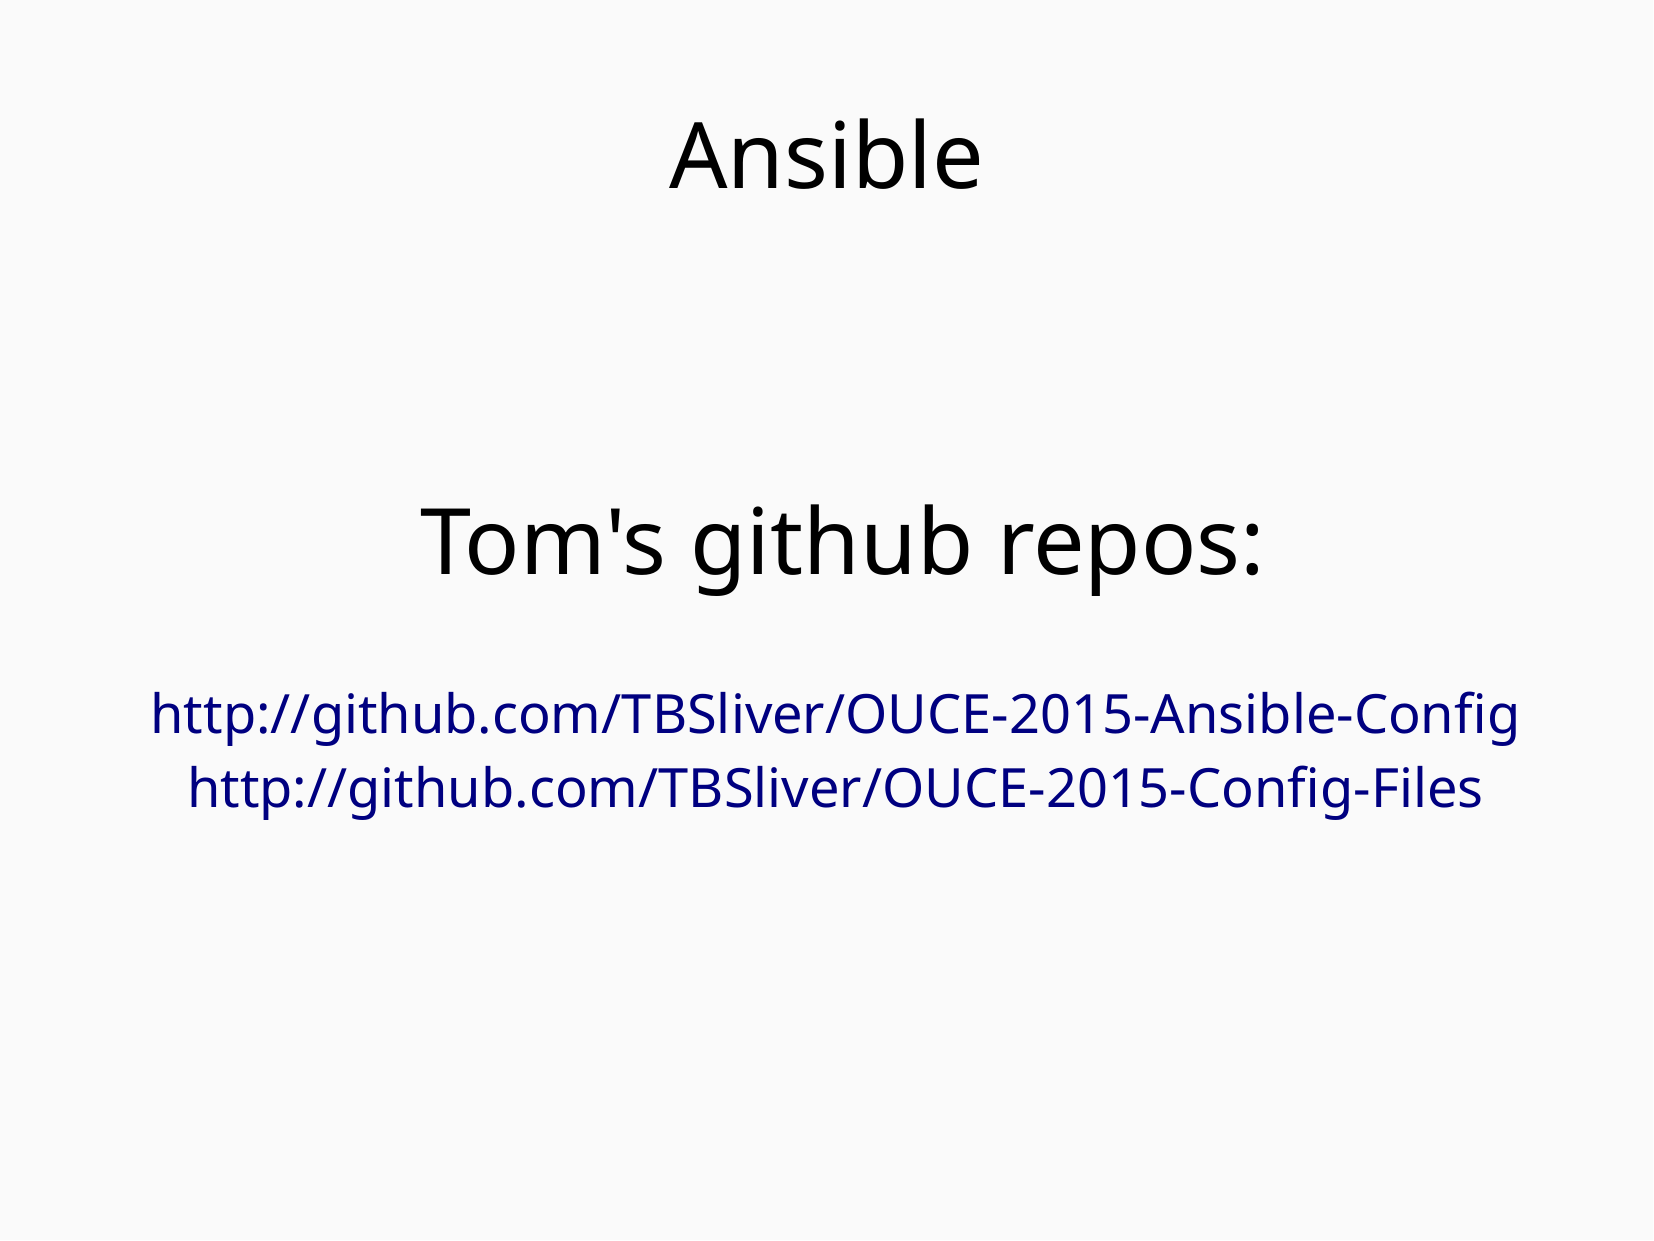

# Ansible
Tom's github repos:
http://github.com/TBSliver/OUCE-2015-Ansible-Config
http://github.com/TBSliver/OUCE-2015-Config-Files